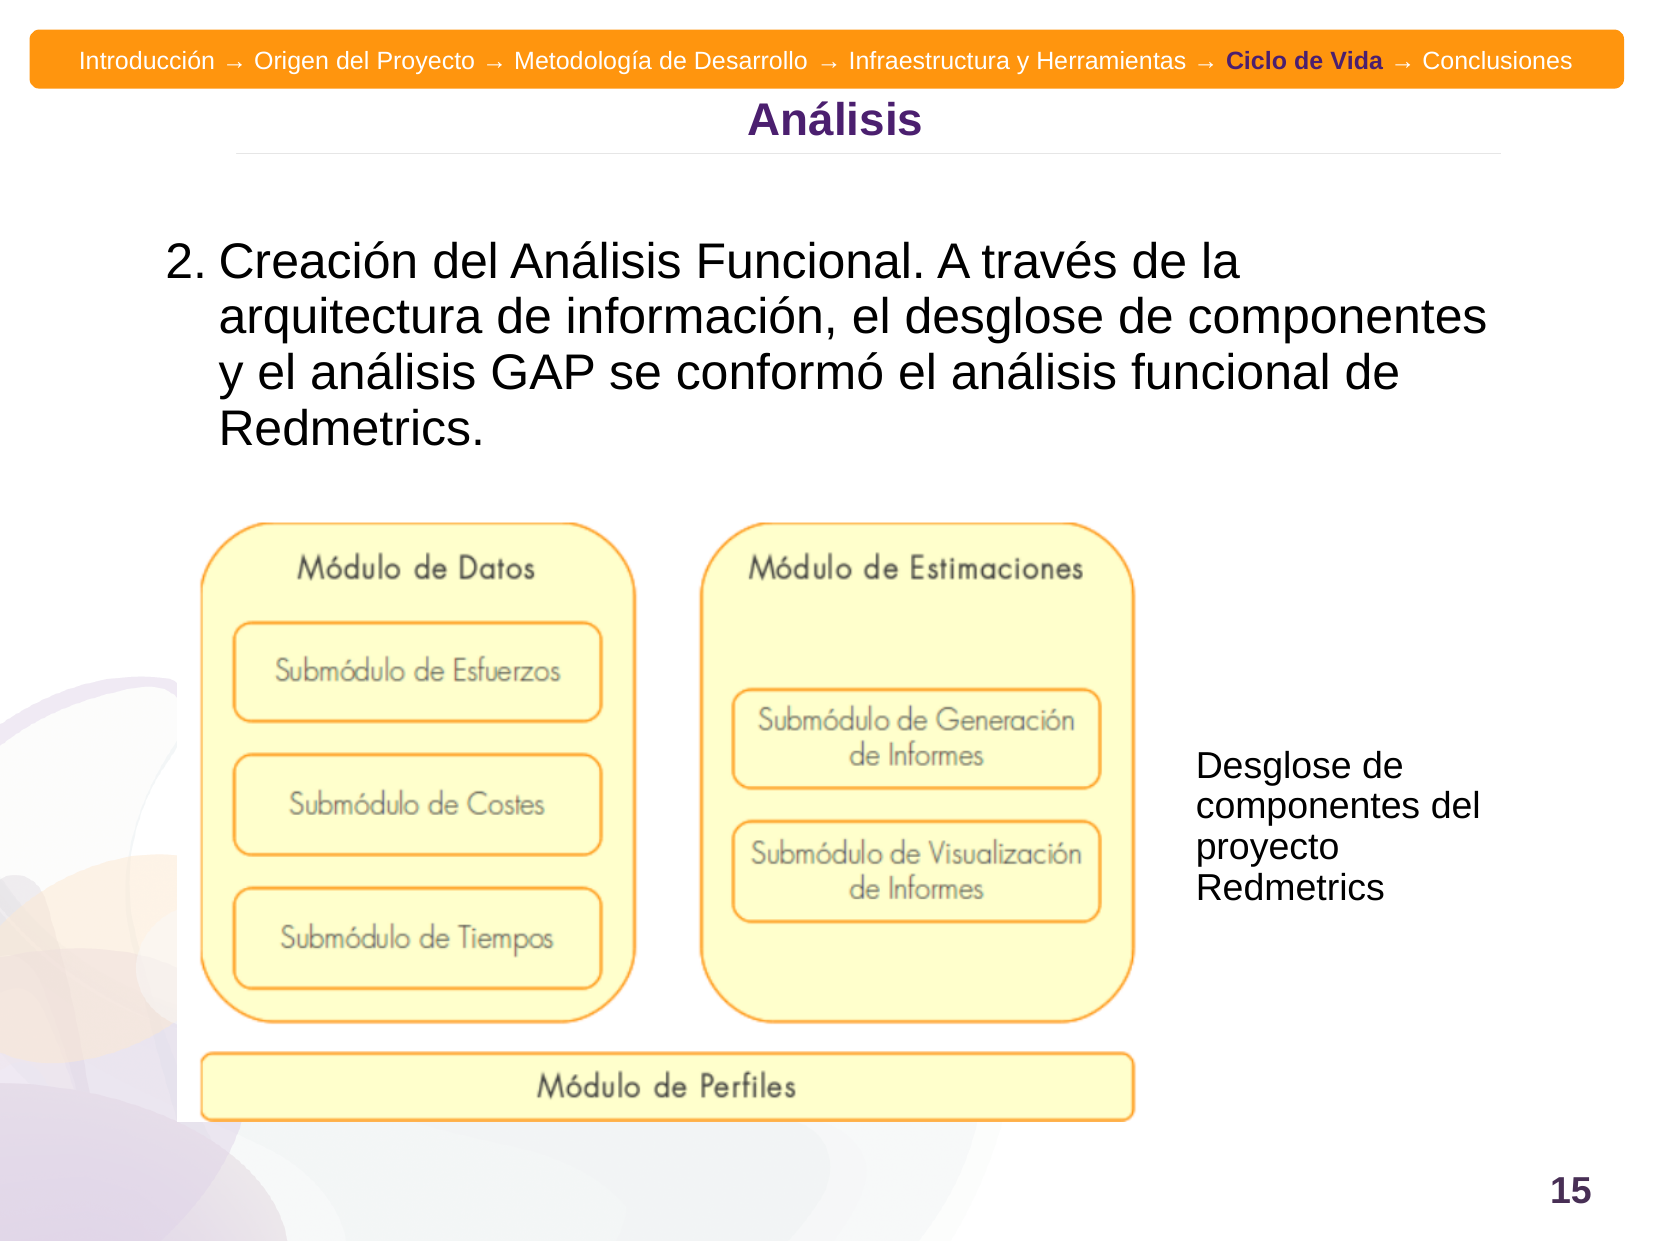

Introducción → Origen del Proyecto → Metodología de Desarrollo → Infraestructura y Herramientas → Ciclo de Vida → Conclusiones
Análisis
#
Creación del Análisis Funcional. A través de la arquitectura de información, el desglose de componentes y el análisis GAP se conformó el análisis funcional de Redmetrics.
Desglose de componentes del proyecto Redmetrics